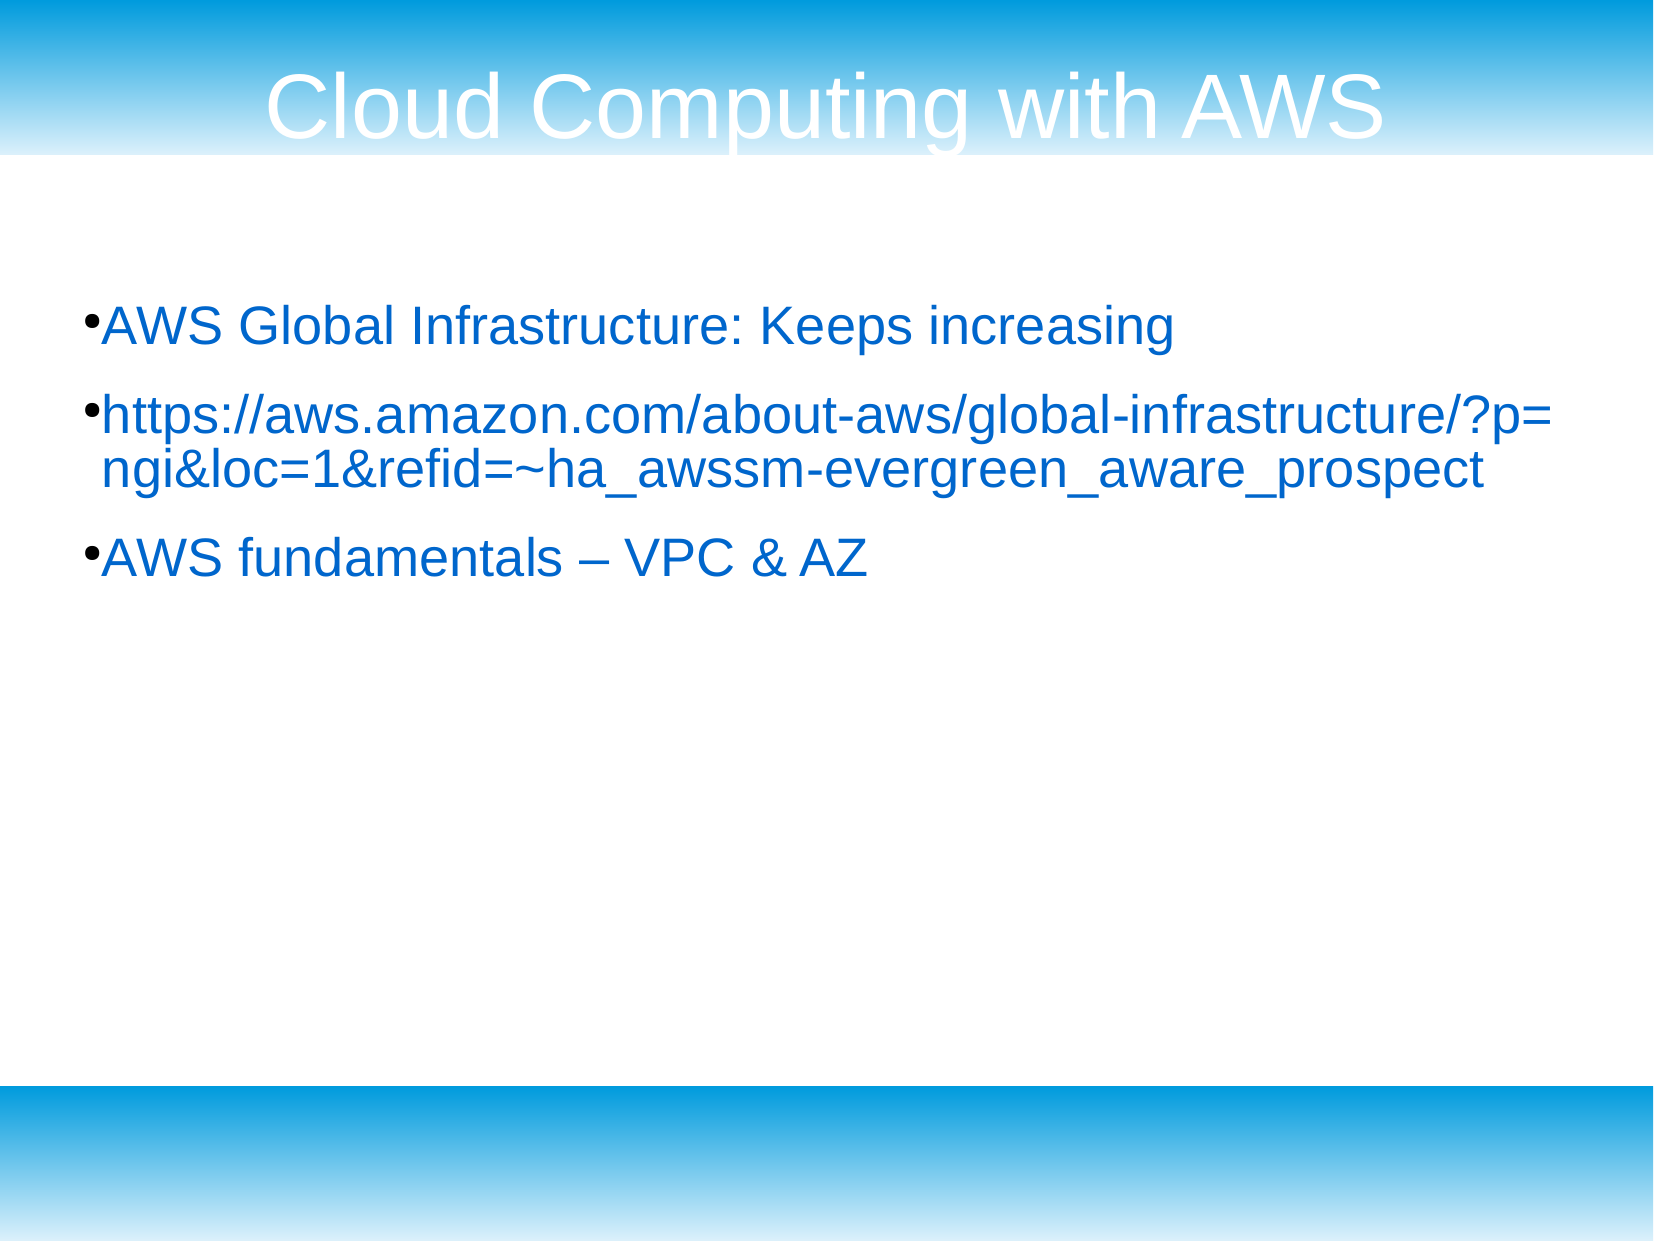

# Cloud Computing with AWS
AWS Global Infrastructure: Keeps increasing
https://aws.amazon.com/about-aws/global-infrastructure/?p=ngi&loc=1&refid=~ha_awssm-evergreen_aware_prospect
AWS fundamentals – VPC & AZ